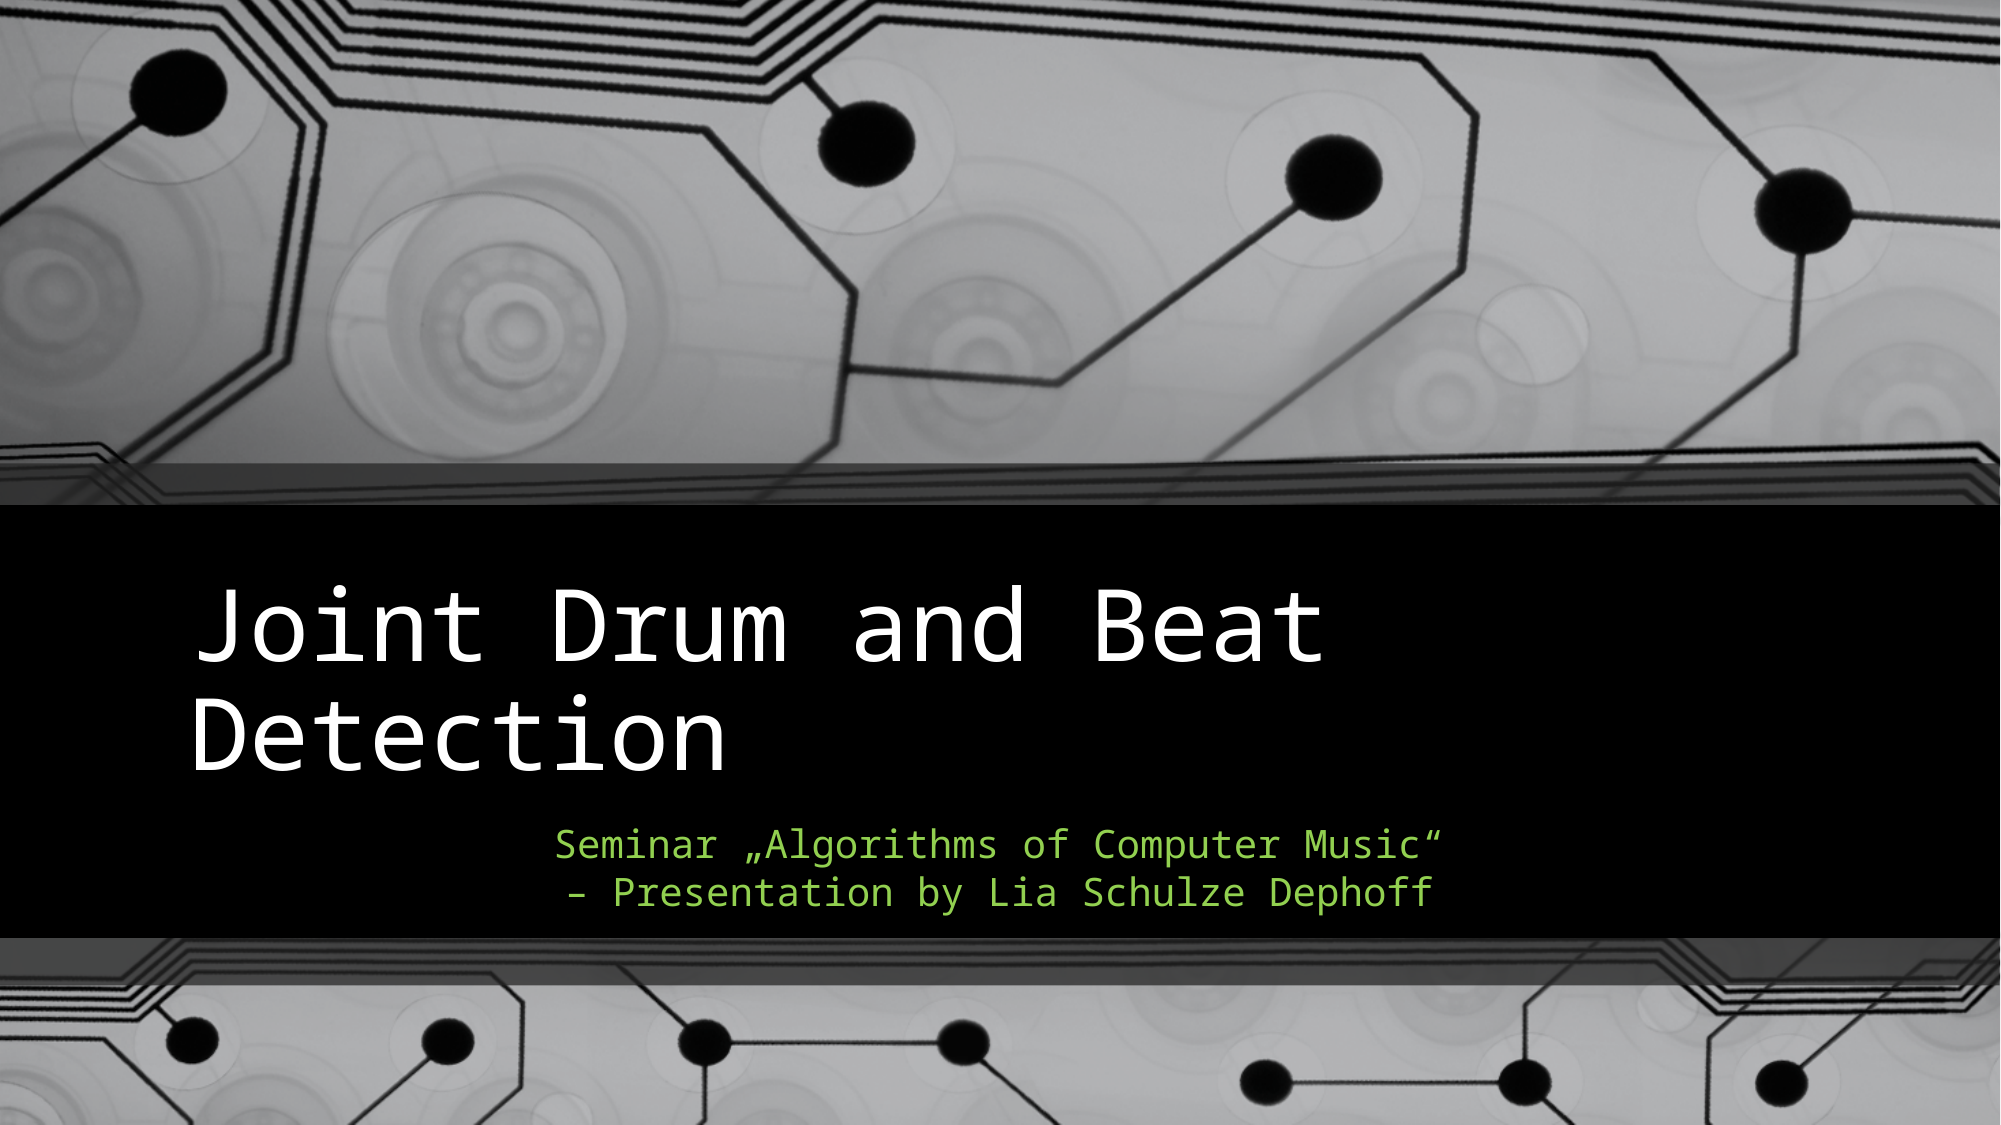

# Joint Drum and Beat Detection
Seminar „Algorithms of Computer Music“
– Presentation by Lia Schulze Dephoff